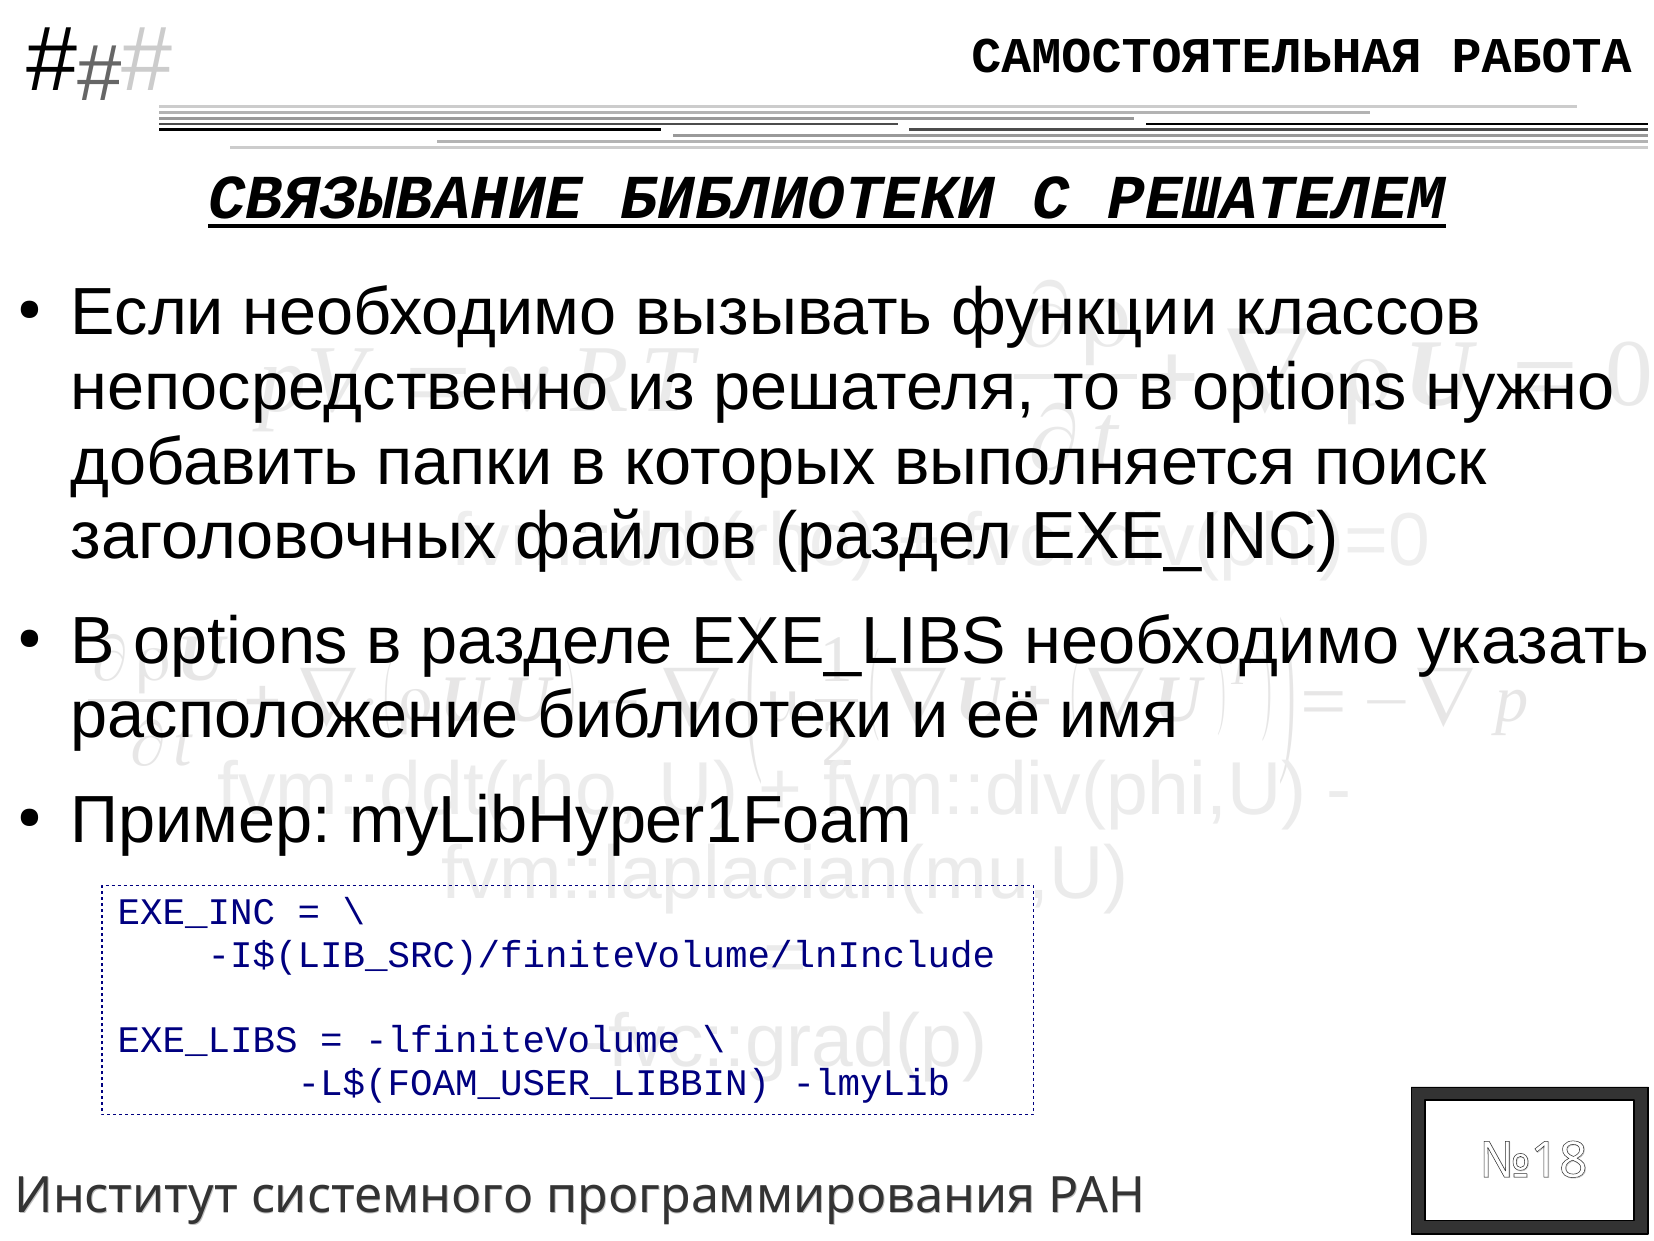

# СВЯЗЫВАНИЕ БИБЛИОТЕКИ С РЕШАТЕЛЕМ
Если необходимо вызывать функции классов непосредственно из решателя, то в options нужно добавить папки в которых выполняется поиск заголовочных файлов (раздел EXE_INC)
В options в разделе EXE_LIBS необходимо указать расположение библиотеки и её имя
Пример: myLibHyper1Foam
EXE_INC = \
 -I$(LIB_SRC)/finiteVolume/lnInclude
EXE_LIBS = -lfiniteVolume \
 -L$(FOAM_USER_LIBBIN) -lmyLib